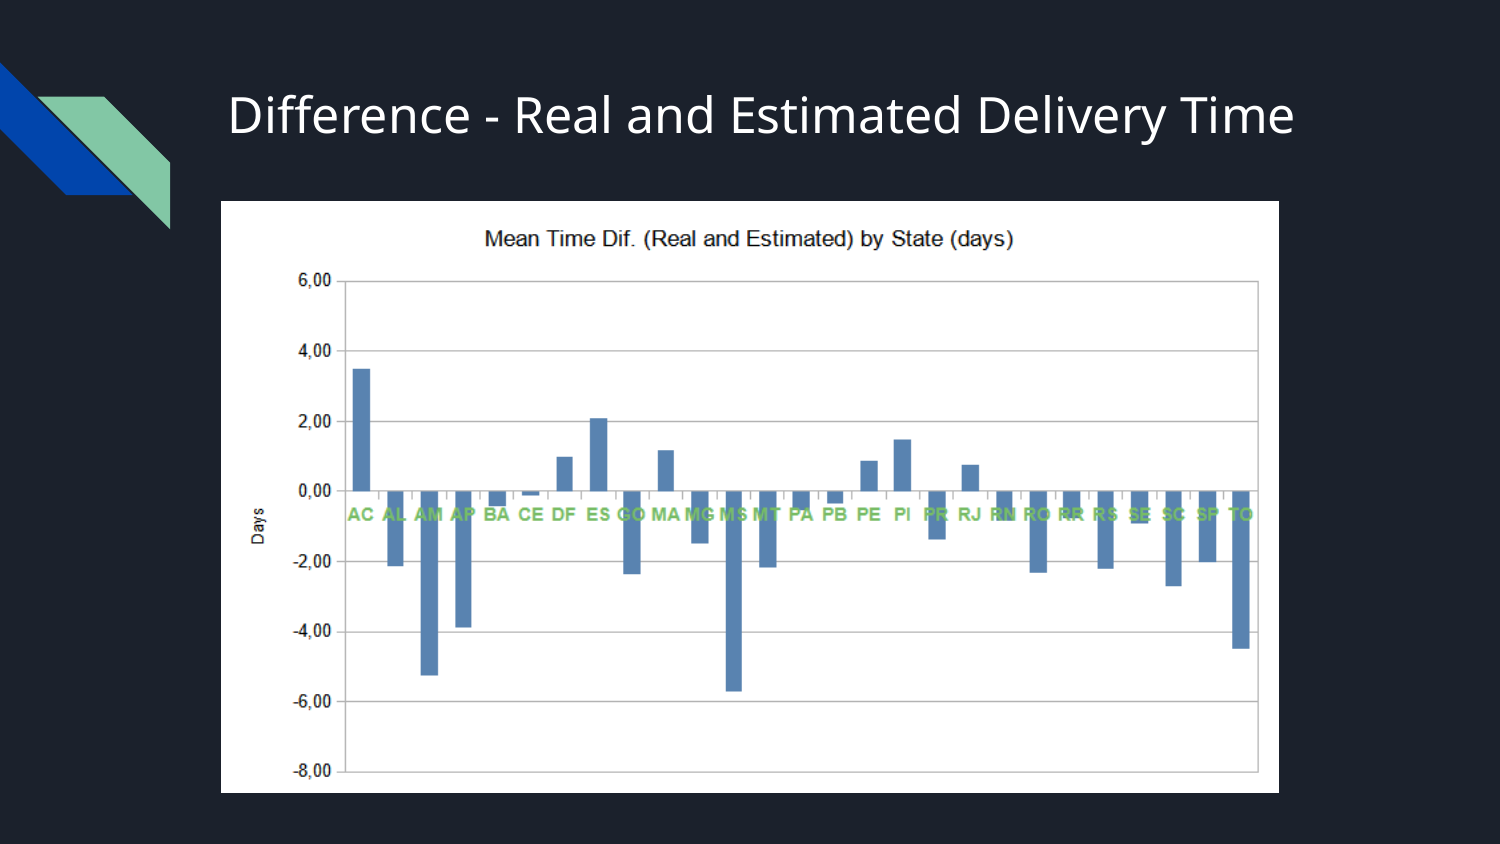

# Difference - Real and Estimated Delivery Time